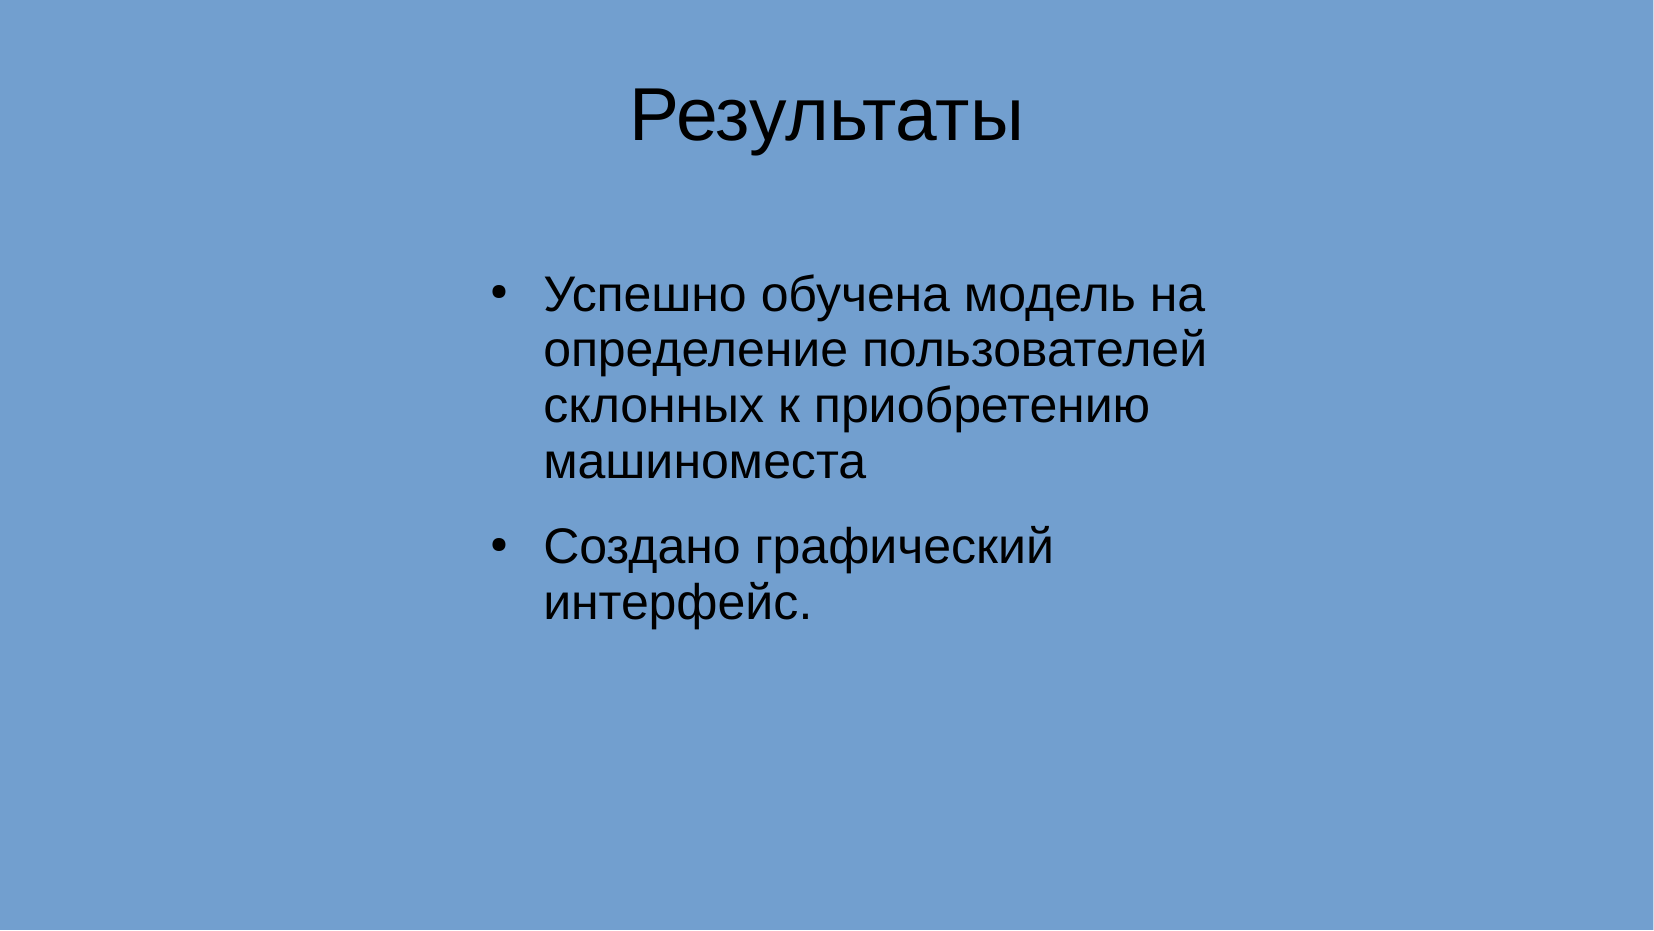

# Результаты
Успешно обучена модель на определение пользователей склонных к приобретению машиноместа
Создано графический интерфейс.